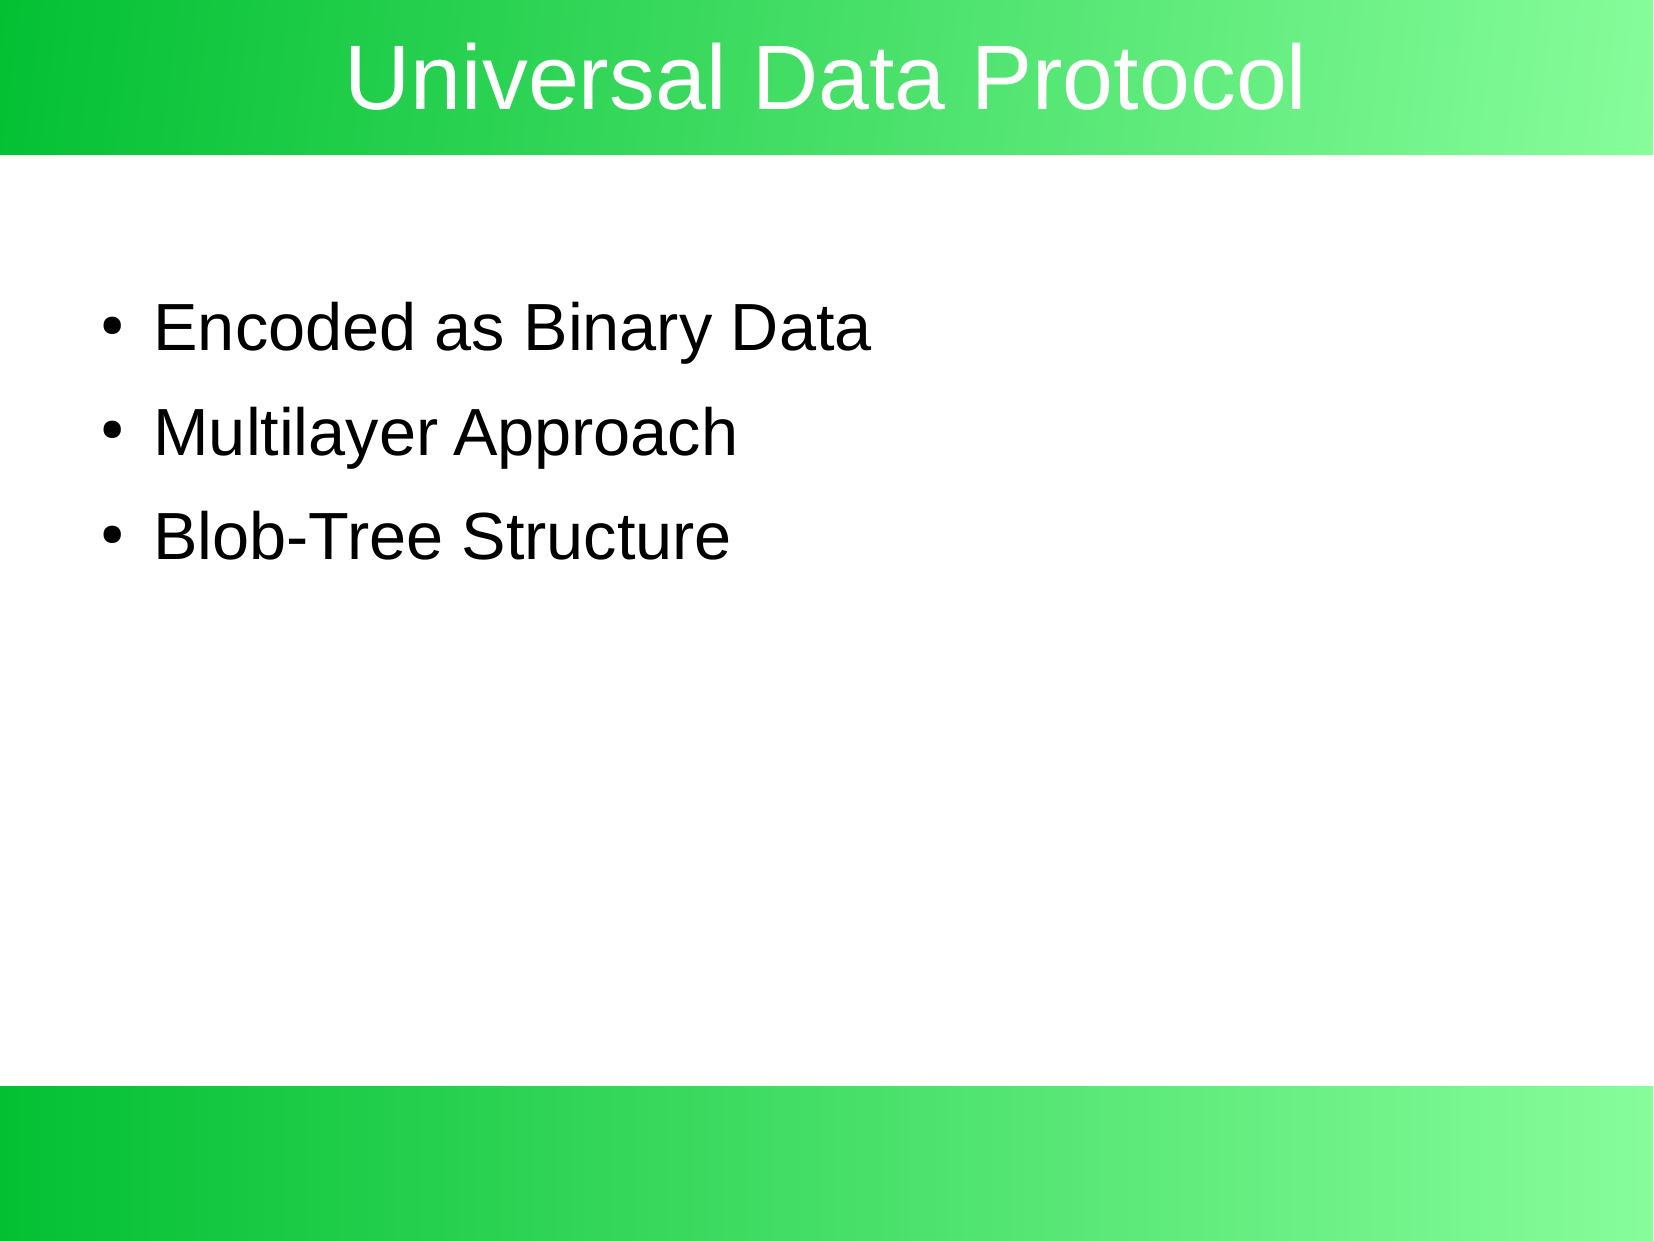

# Universal Data Protocol
Encoded as Binary Data
Multilayer Approach
Blob-Tree Structure